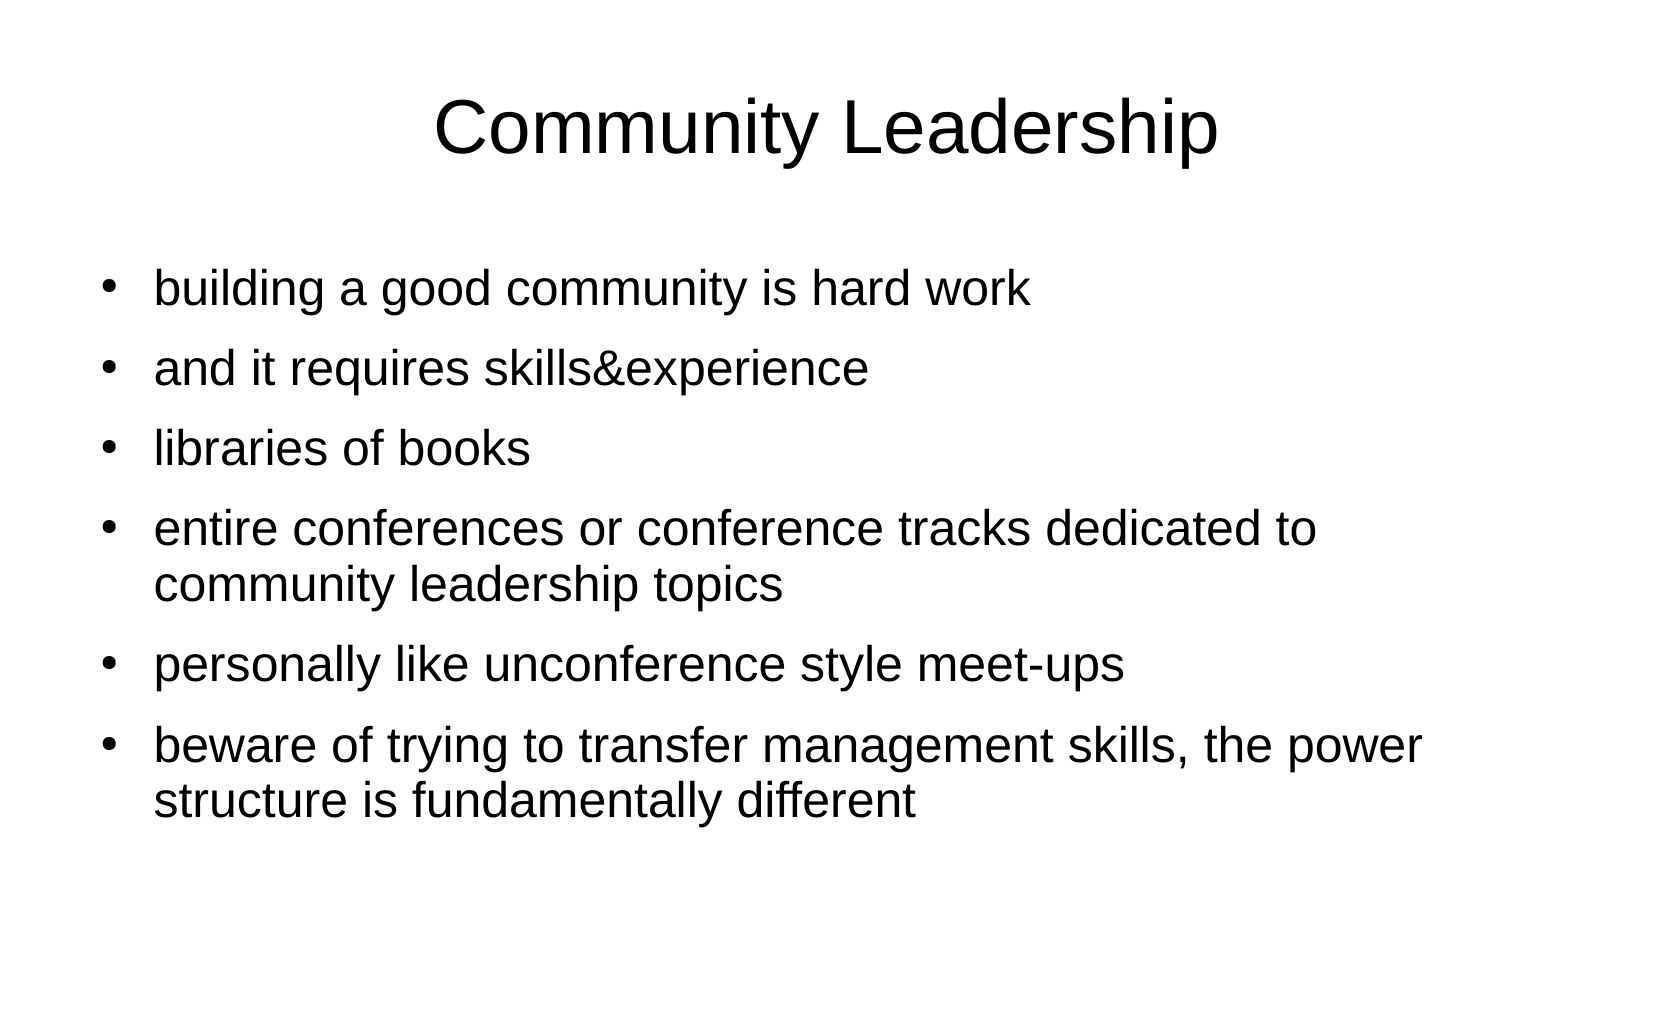

# Community Leadership
building a good community is hard work
and it requires skills&experience
libraries of books
entire conferences or conference tracks dedicated to community leadership topics
personally like unconference style meet-ups
beware of trying to transfer management skills, the power structure is fundamentally different